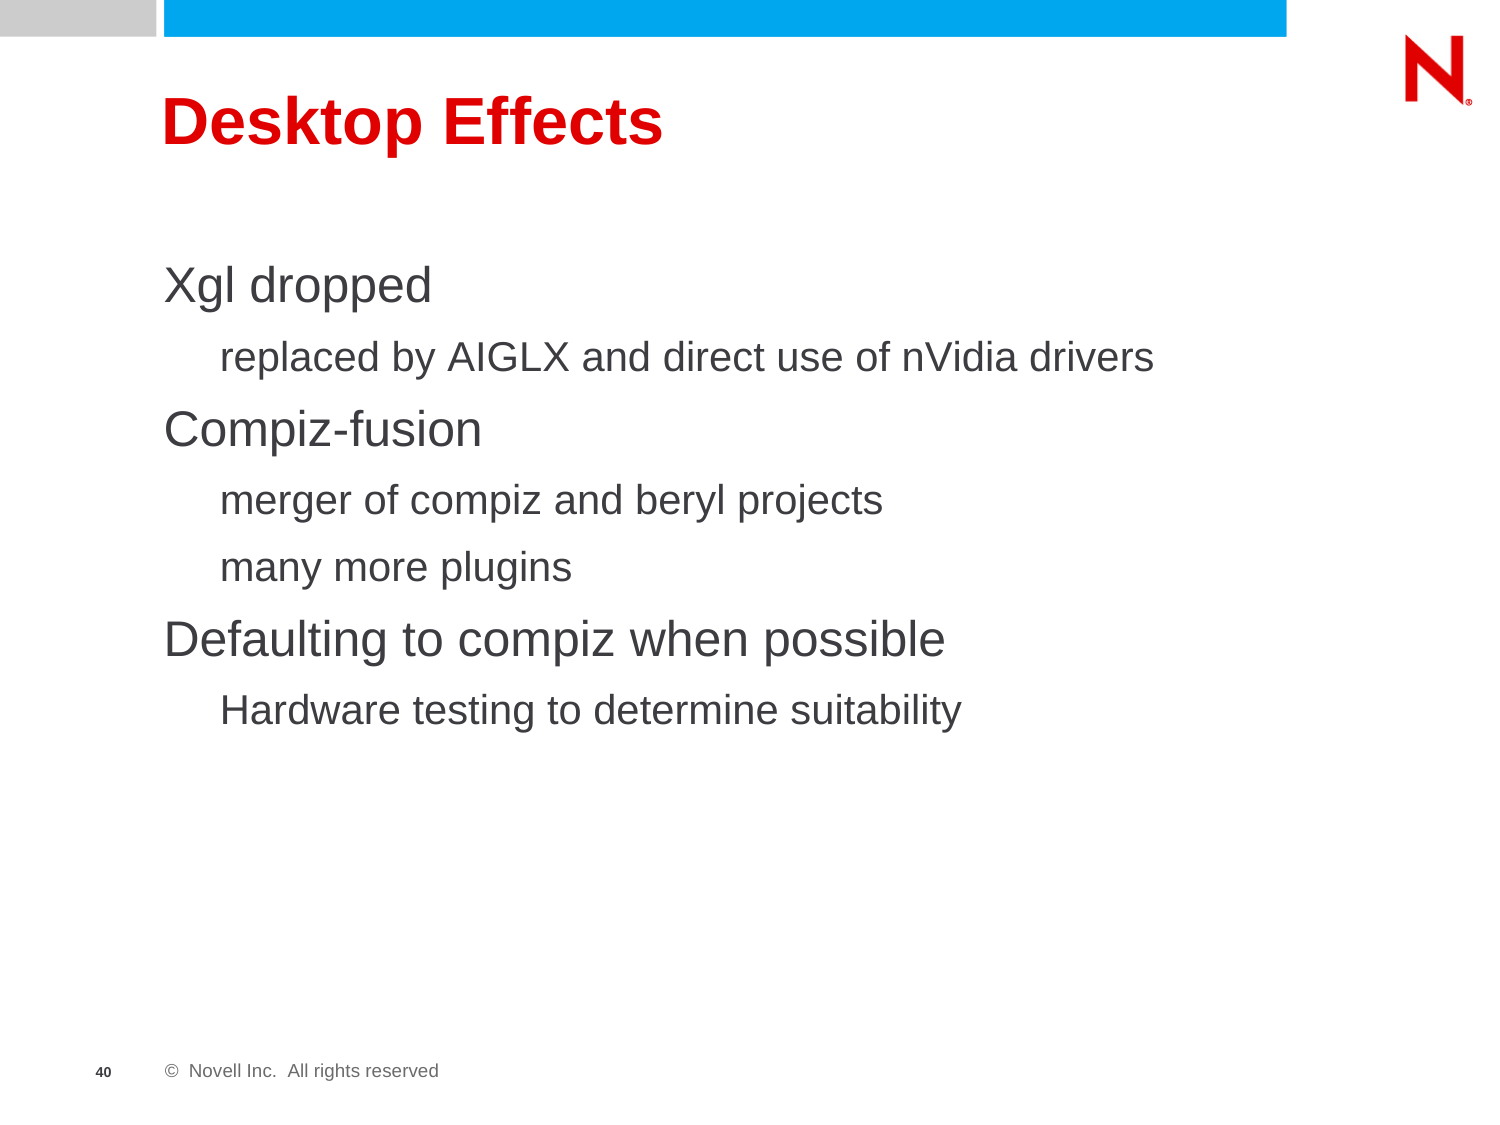

# Desktop Effects
Xgl dropped
replaced by AIGLX and direct use of nVidia drivers
Compiz-fusion
merger of compiz and beryl projects
many more plugins
Defaulting to compiz when possible
Hardware testing to determine suitability